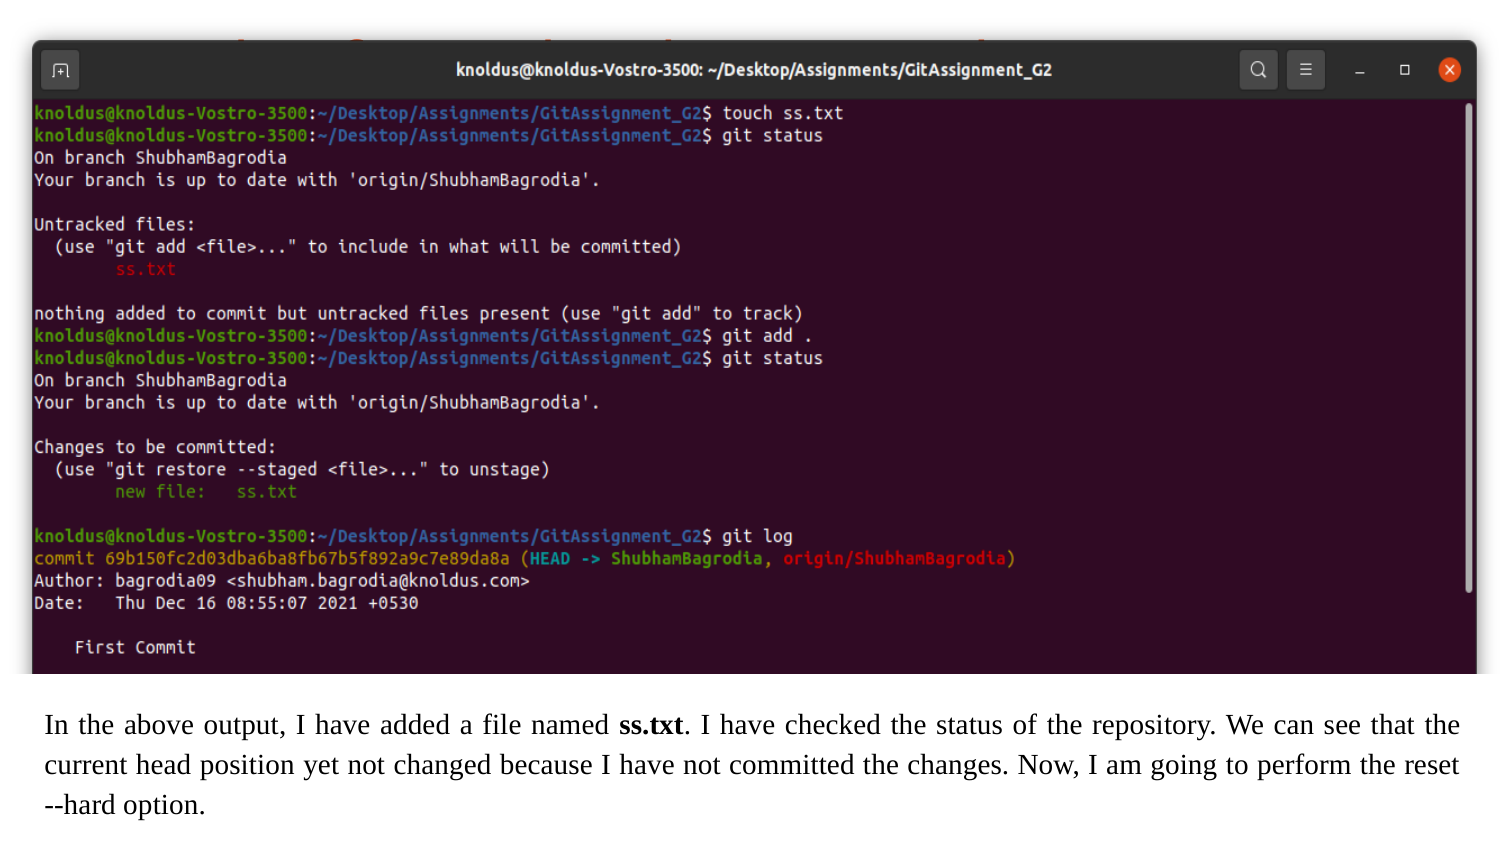

Example of reset hard command
In the above output, I have added a file named ss.txt. I have checked the status of the repository. We can see that the current head position yet not changed because I have not committed the changes. Now, I am going to perform the reset --hard option.